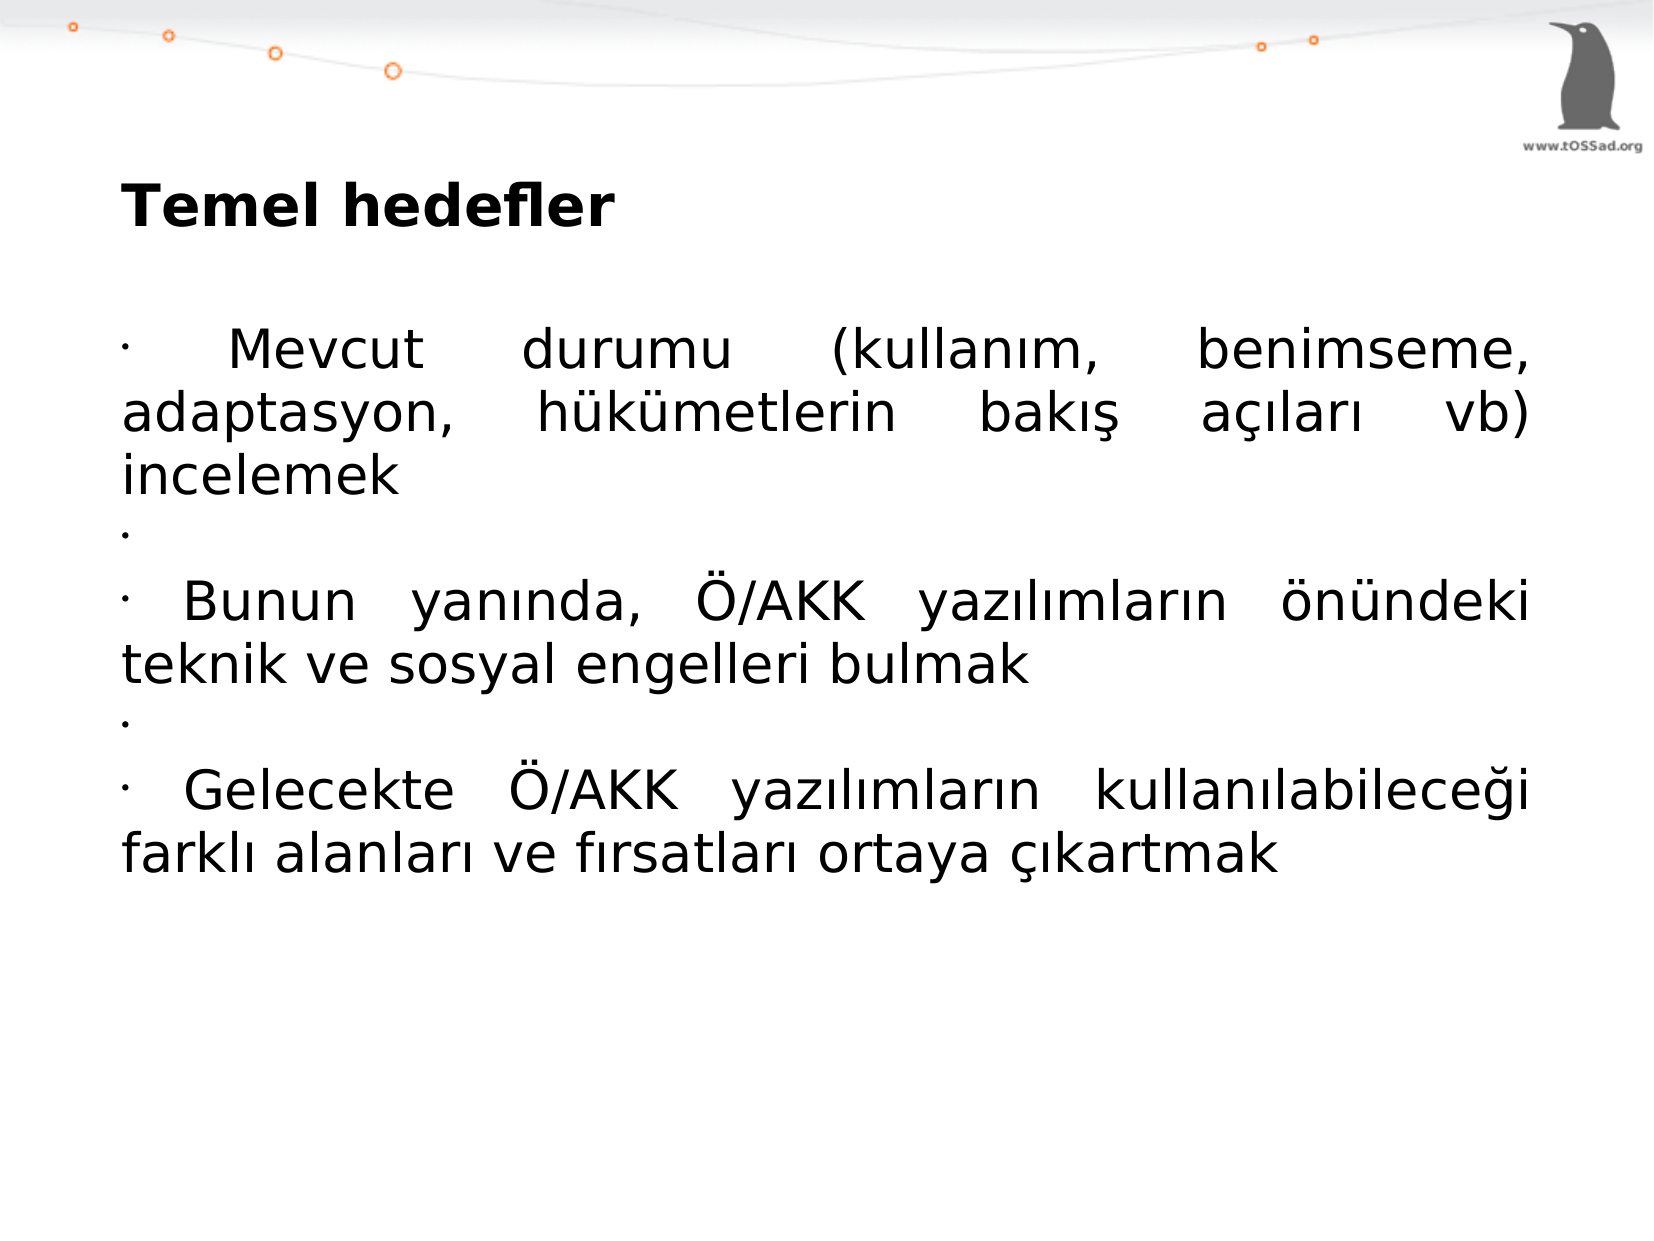

Temel hedefler
# Mevcut durumu (kullanım, benimseme, adaptasyon, hükümetlerin bakış açıları vb) incelemek
 Bunun yanında, Ö/AKK yazılımların önündeki teknik ve sosyal engelleri bulmak
 Gelecekte Ö/AKK yazılımların kullanılabileceği farklı alanları ve fırsatları ortaya çıkartmak